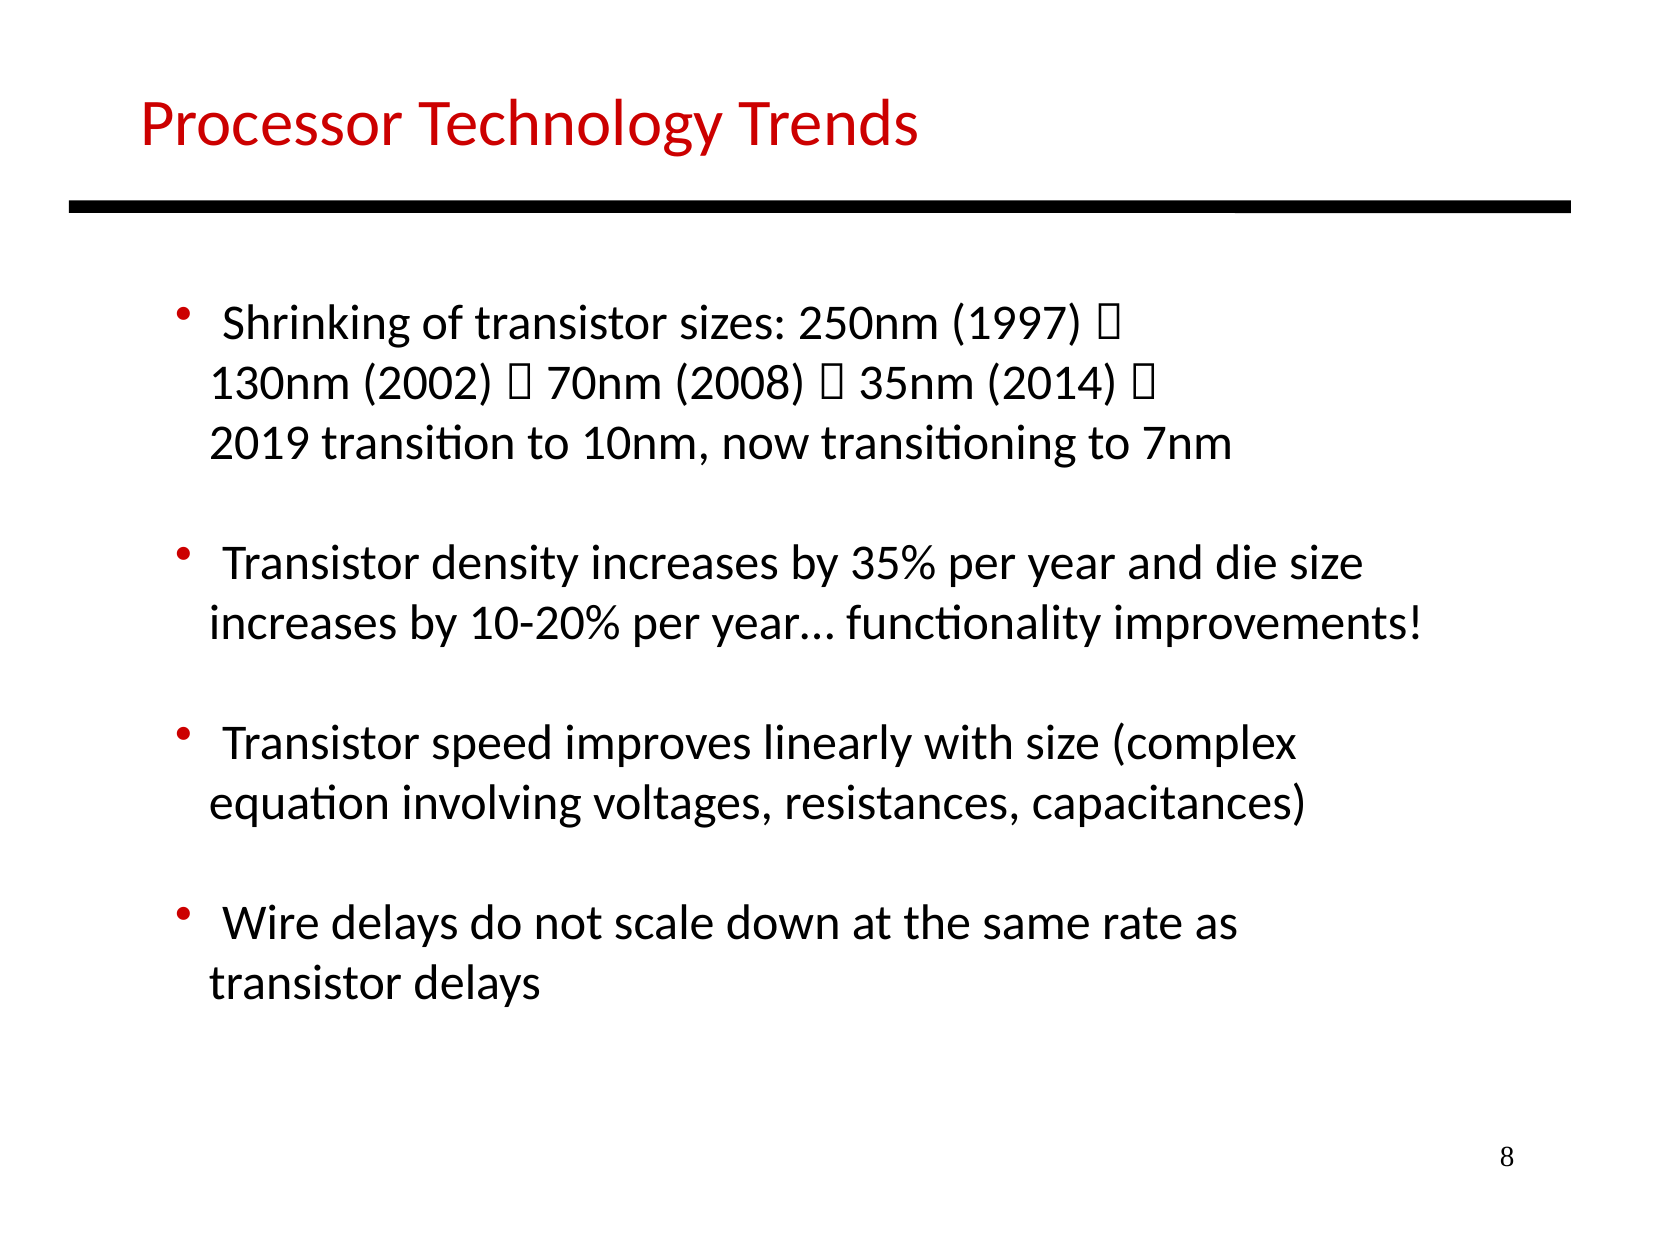

Processor Technology Trends
 Shrinking of transistor sizes: 250nm (1997) 
 130nm (2002)  70nm (2008)  35nm (2014) 
 2019 transition to 10nm, now transitioning to 7nm
 Transistor density increases by 35% per year and die size
 increases by 10-20% per year… functionality improvements!
 Transistor speed improves linearly with size (complex
 equation involving voltages, resistances, capacitances)
 Wire delays do not scale down at the same rate as
 transistor delays